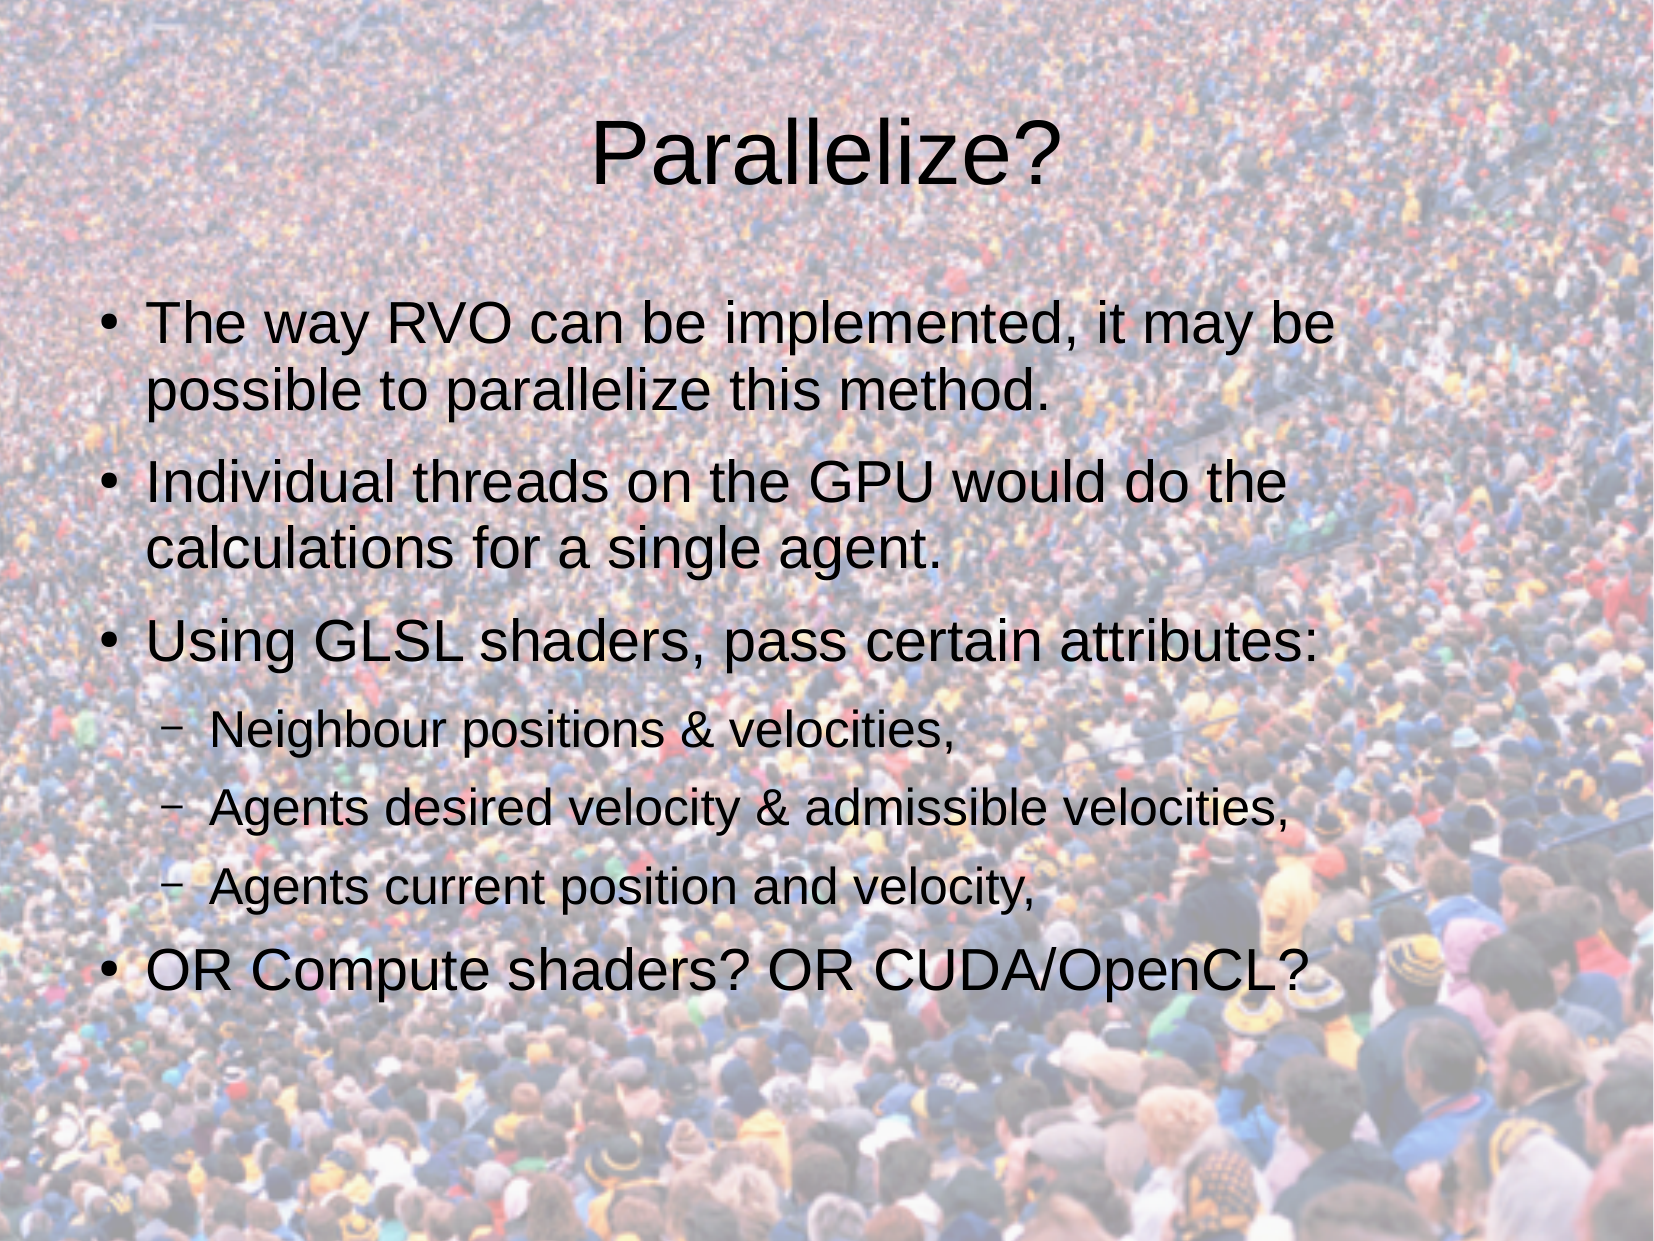

# Parallelize?
The way RVO can be implemented, it may be possible to parallelize this method.
Individual threads on the GPU would do the calculations for a single agent.
Using GLSL shaders, pass certain attributes:
Neighbour positions & velocities,
Agents desired velocity & admissible velocities,
Agents current position and velocity,
OR Compute shaders? OR CUDA/OpenCL?